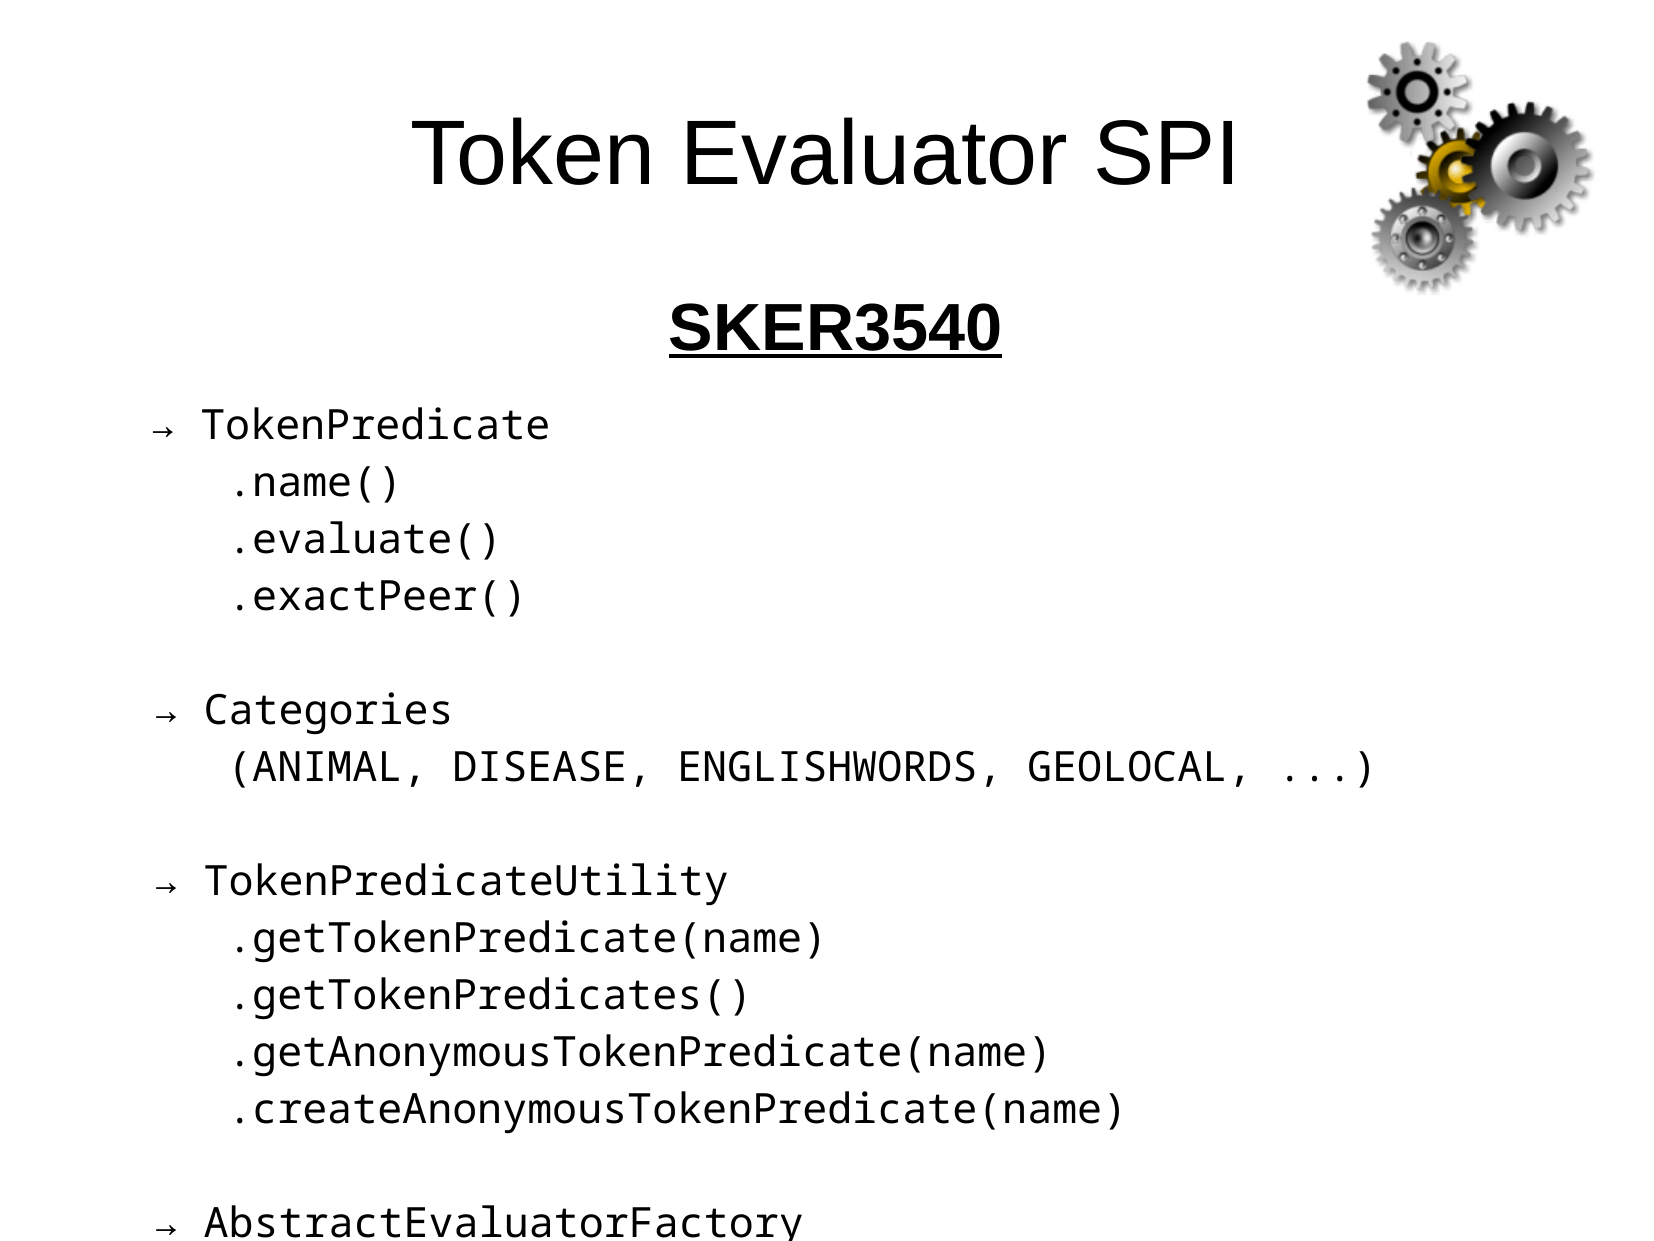

# Token Evaluator SPI
SKER3540
 → TokenPredicate
	.name()
	.evaluate()
	.exactPeer()
→ Categories
	(ANIMAL, DISEASE, ENGLISHWORDS, GEOLOCAL, ...)
→ TokenPredicateUtility
	.getTokenPredicate(name)
	.getTokenPredicates()
	.getAnonymousTokenPredicate(name)
	.createAnonymousTokenPredicate(name)
→ AbstractEvaluatorFactory
	.isResponsibleFor(tokenPredicate)
	.getEvaluator(tokenPredicate)